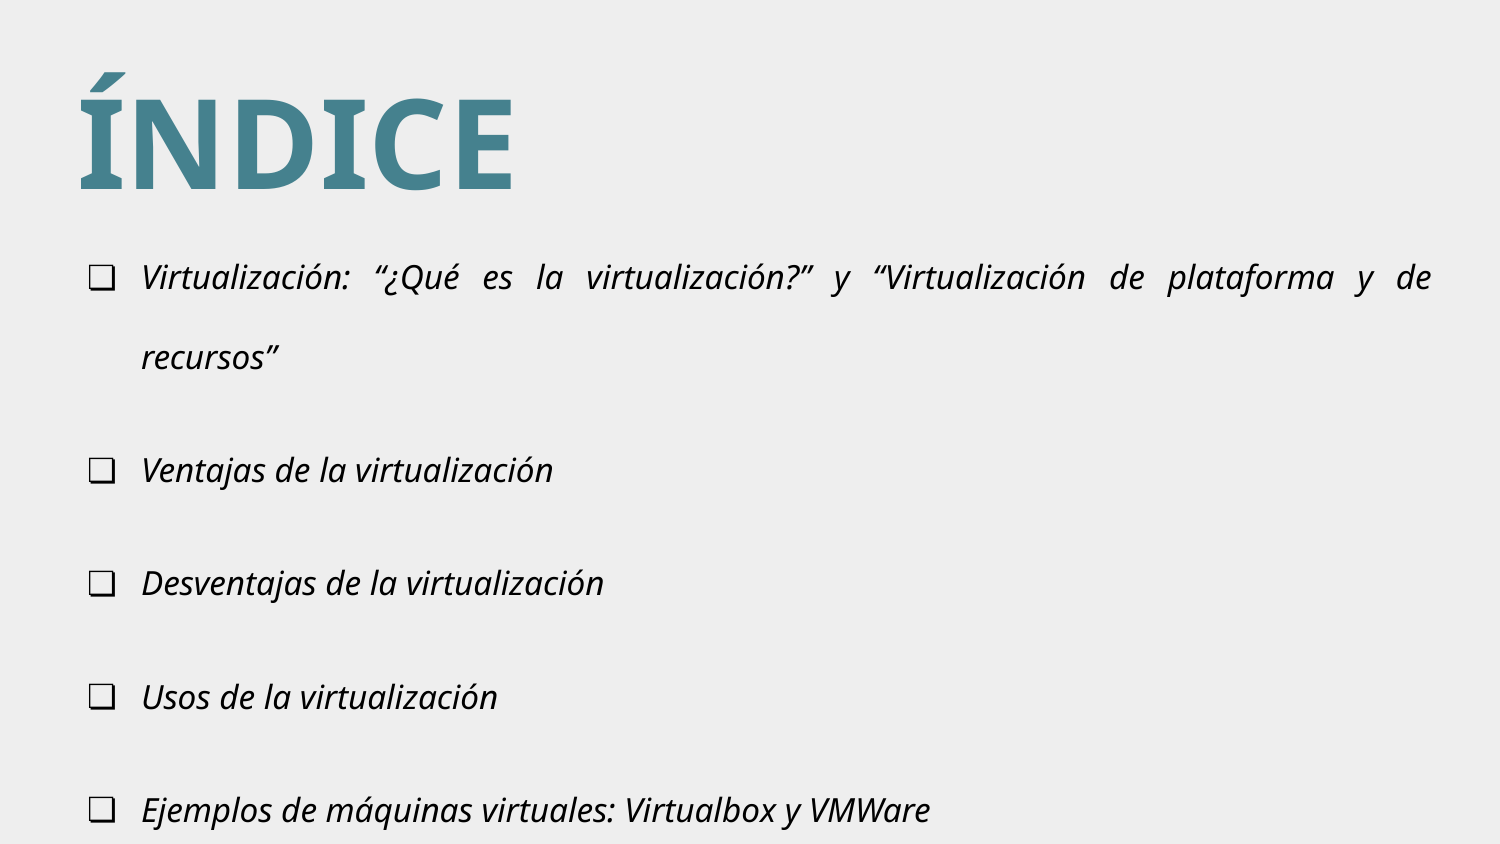

# ÍNDICE
Virtualización: “¿Qué es la virtualización?” y “Virtualización de plataforma y de recursos”
Ventajas de la virtualización
Desventajas de la virtualización
Usos de la virtualización
Ejemplos de máquinas virtuales: Virtualbox y VMWare
Vagrant
Docker